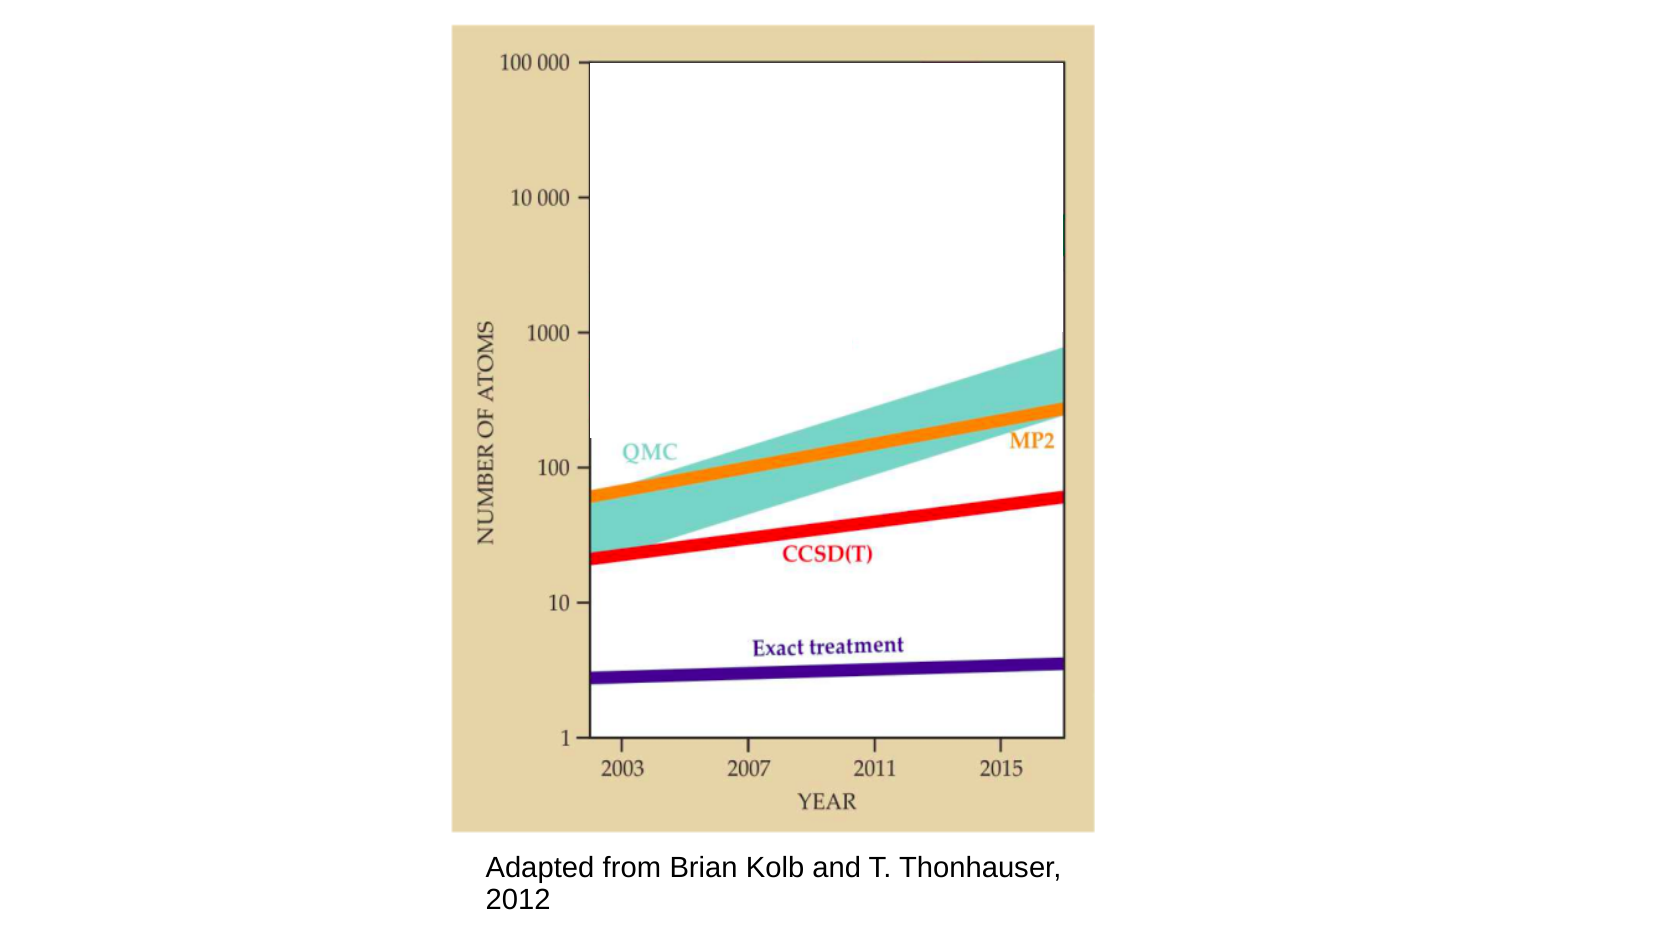

Adapted from Brian Kolb and T. Thonhauser, 2012